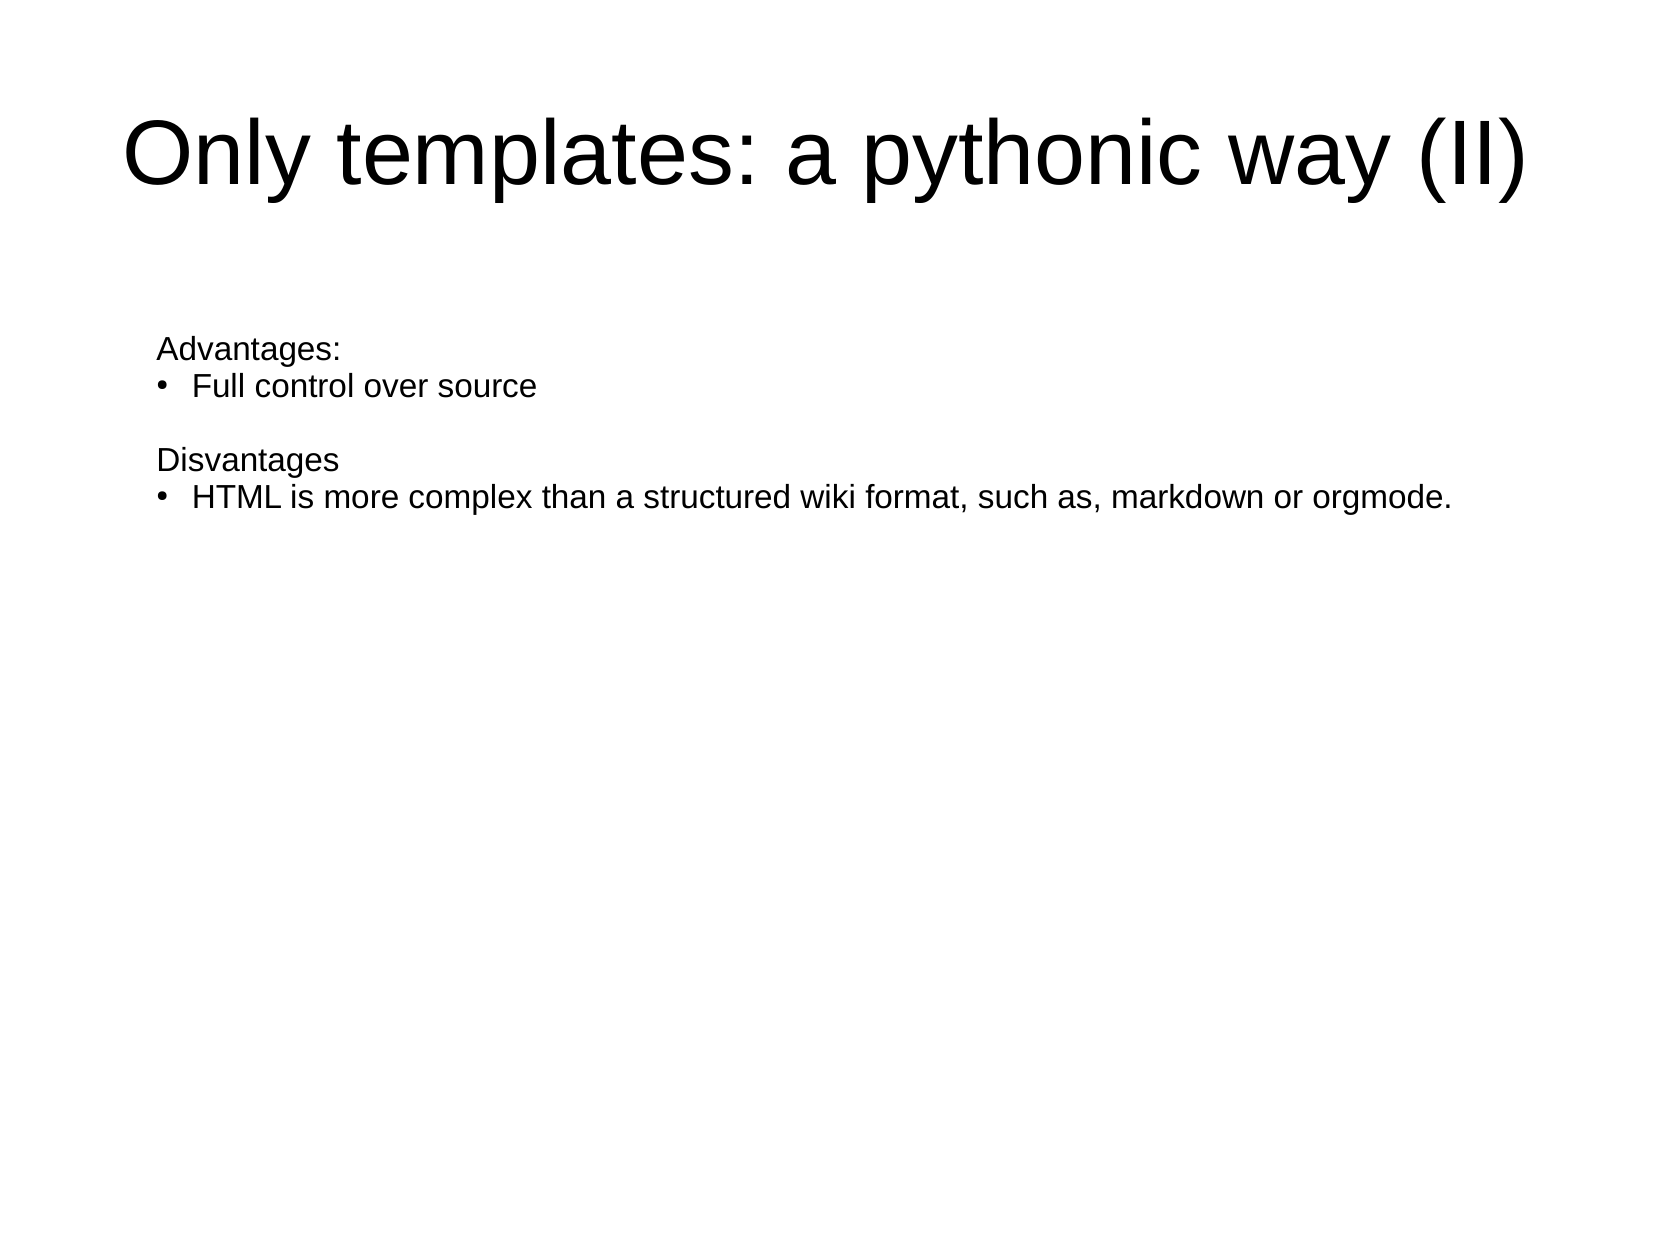

# Only templates: a pythonic way (II)
Advantages:
Full control over source
Disvantages
HTML is more complex than a structured wiki format, such as, markdown or orgmode.